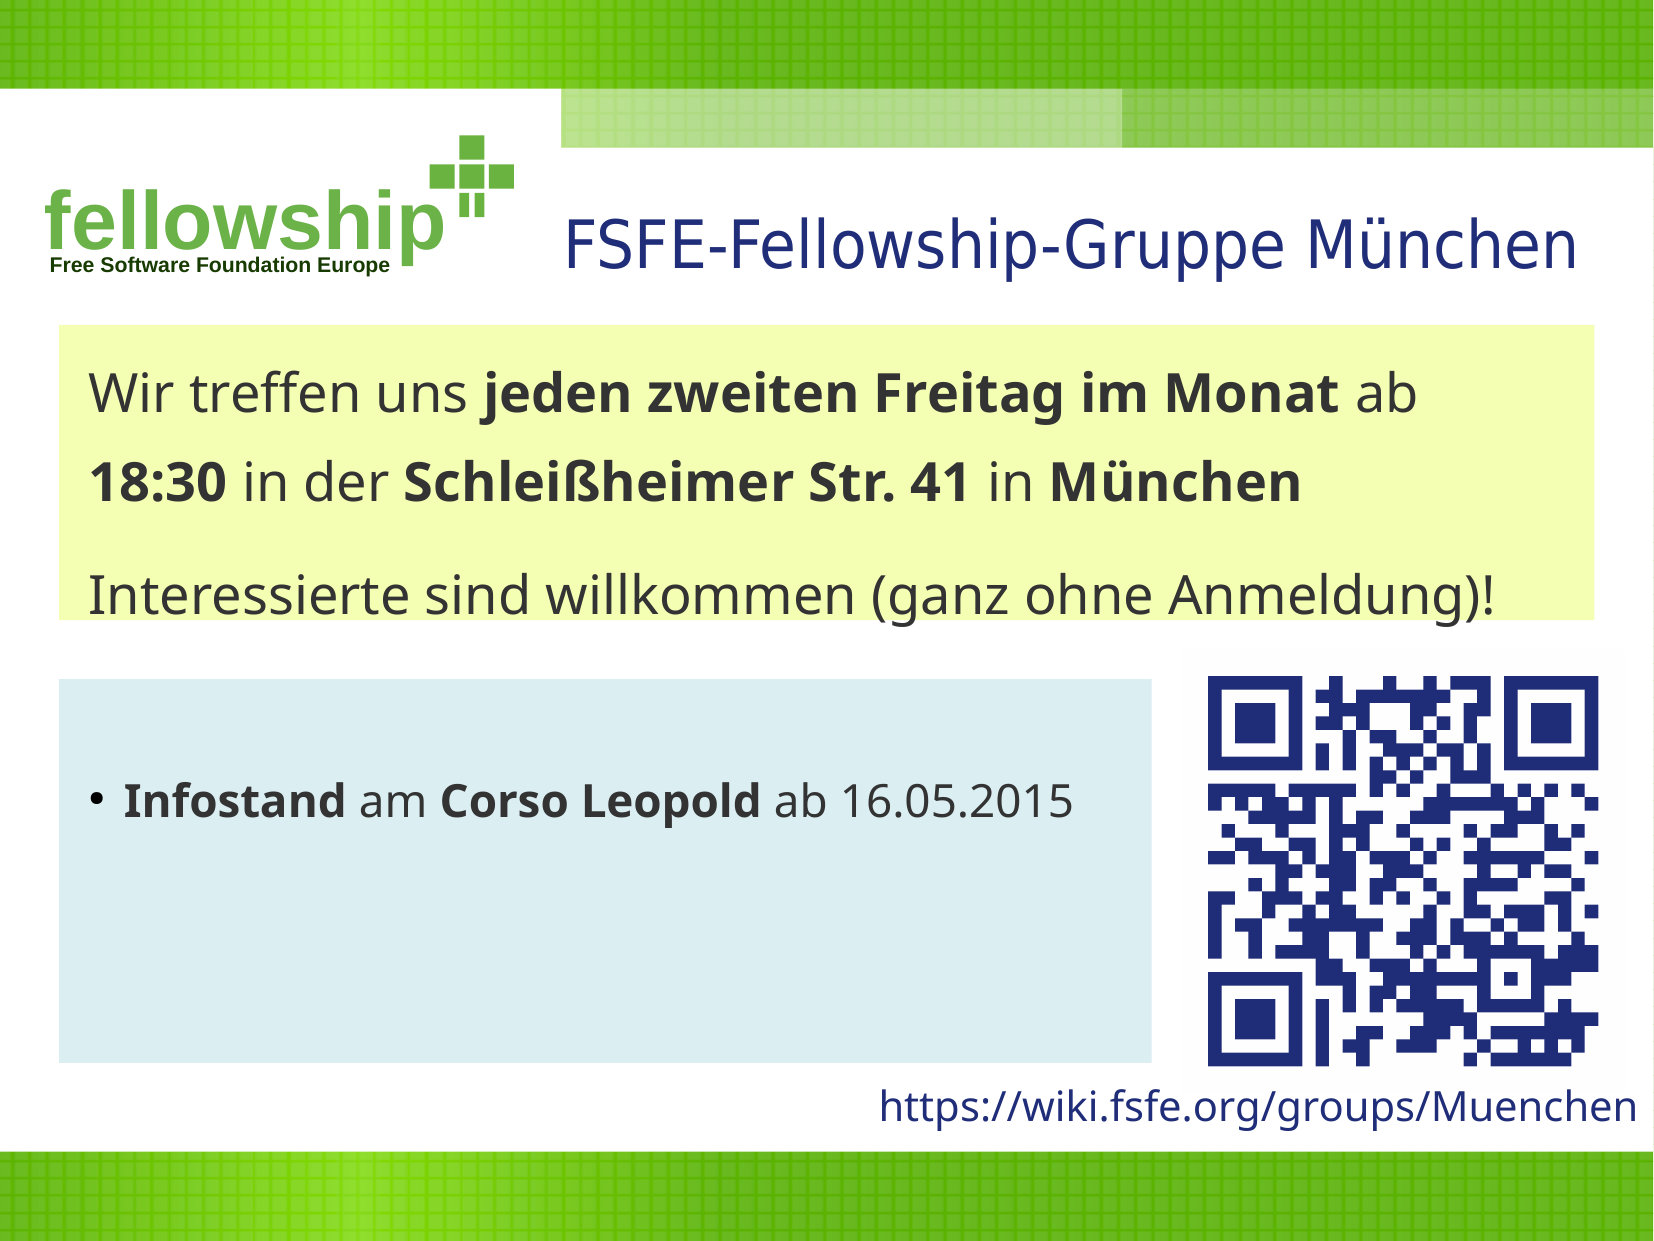

FSFE-Fellowship-Gruppe München
Wir treffen uns jeden zweiten Freitag im Monat ab 18:30 in der Schleißheimer Str. 41 in München
Interessierte sind willkommen (ganz ohne Anmeldung)!
Infostand am Corso Leopold ab 16.05.2015
https://wiki.fsfe.org/groups/Muenchen